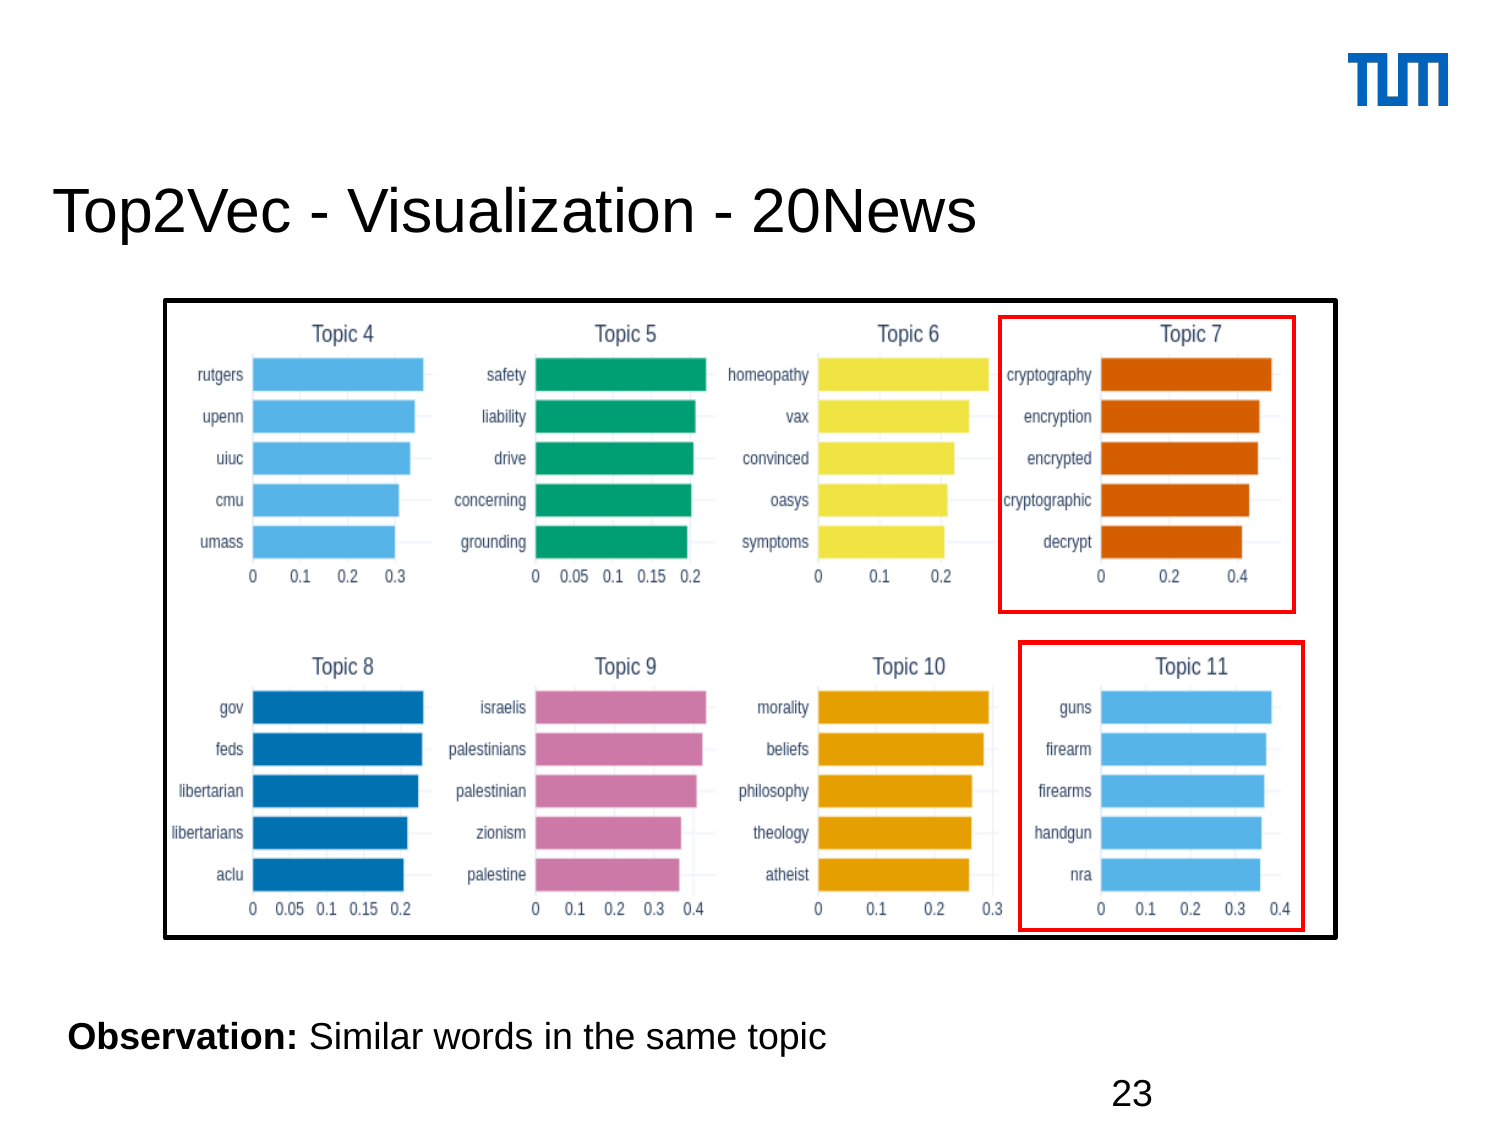

Top2Vec - Visualization - 20News
Observation: Similar words in the same topic